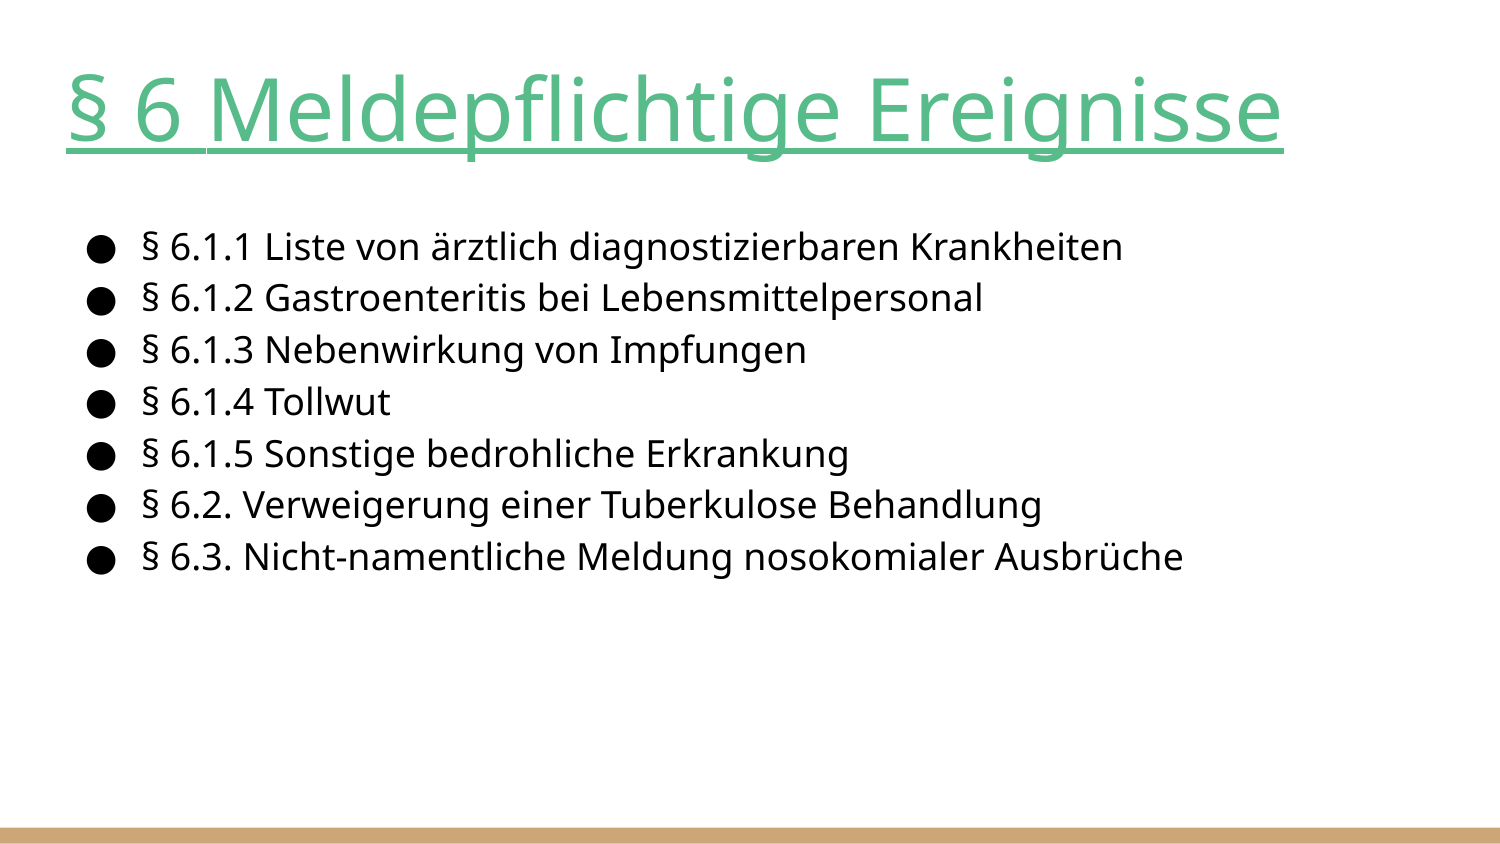

# § 6 Meldepflichtige Ereignisse
§ 6.1.1 Liste von ärztlich diagnostizierbaren Krankheiten
§ 6.1.2 Gastroenteritis bei Lebensmittelpersonal
§ 6.1.3 Nebenwirkung von Impfungen
§ 6.1.4 Tollwut
§ 6.1.5 Sonstige bedrohliche Erkrankung
§ 6.2. Verweigerung einer Tuberkulose Behandlung
§ 6.3. Nicht-namentliche Meldung nosokomialer Ausbrüche